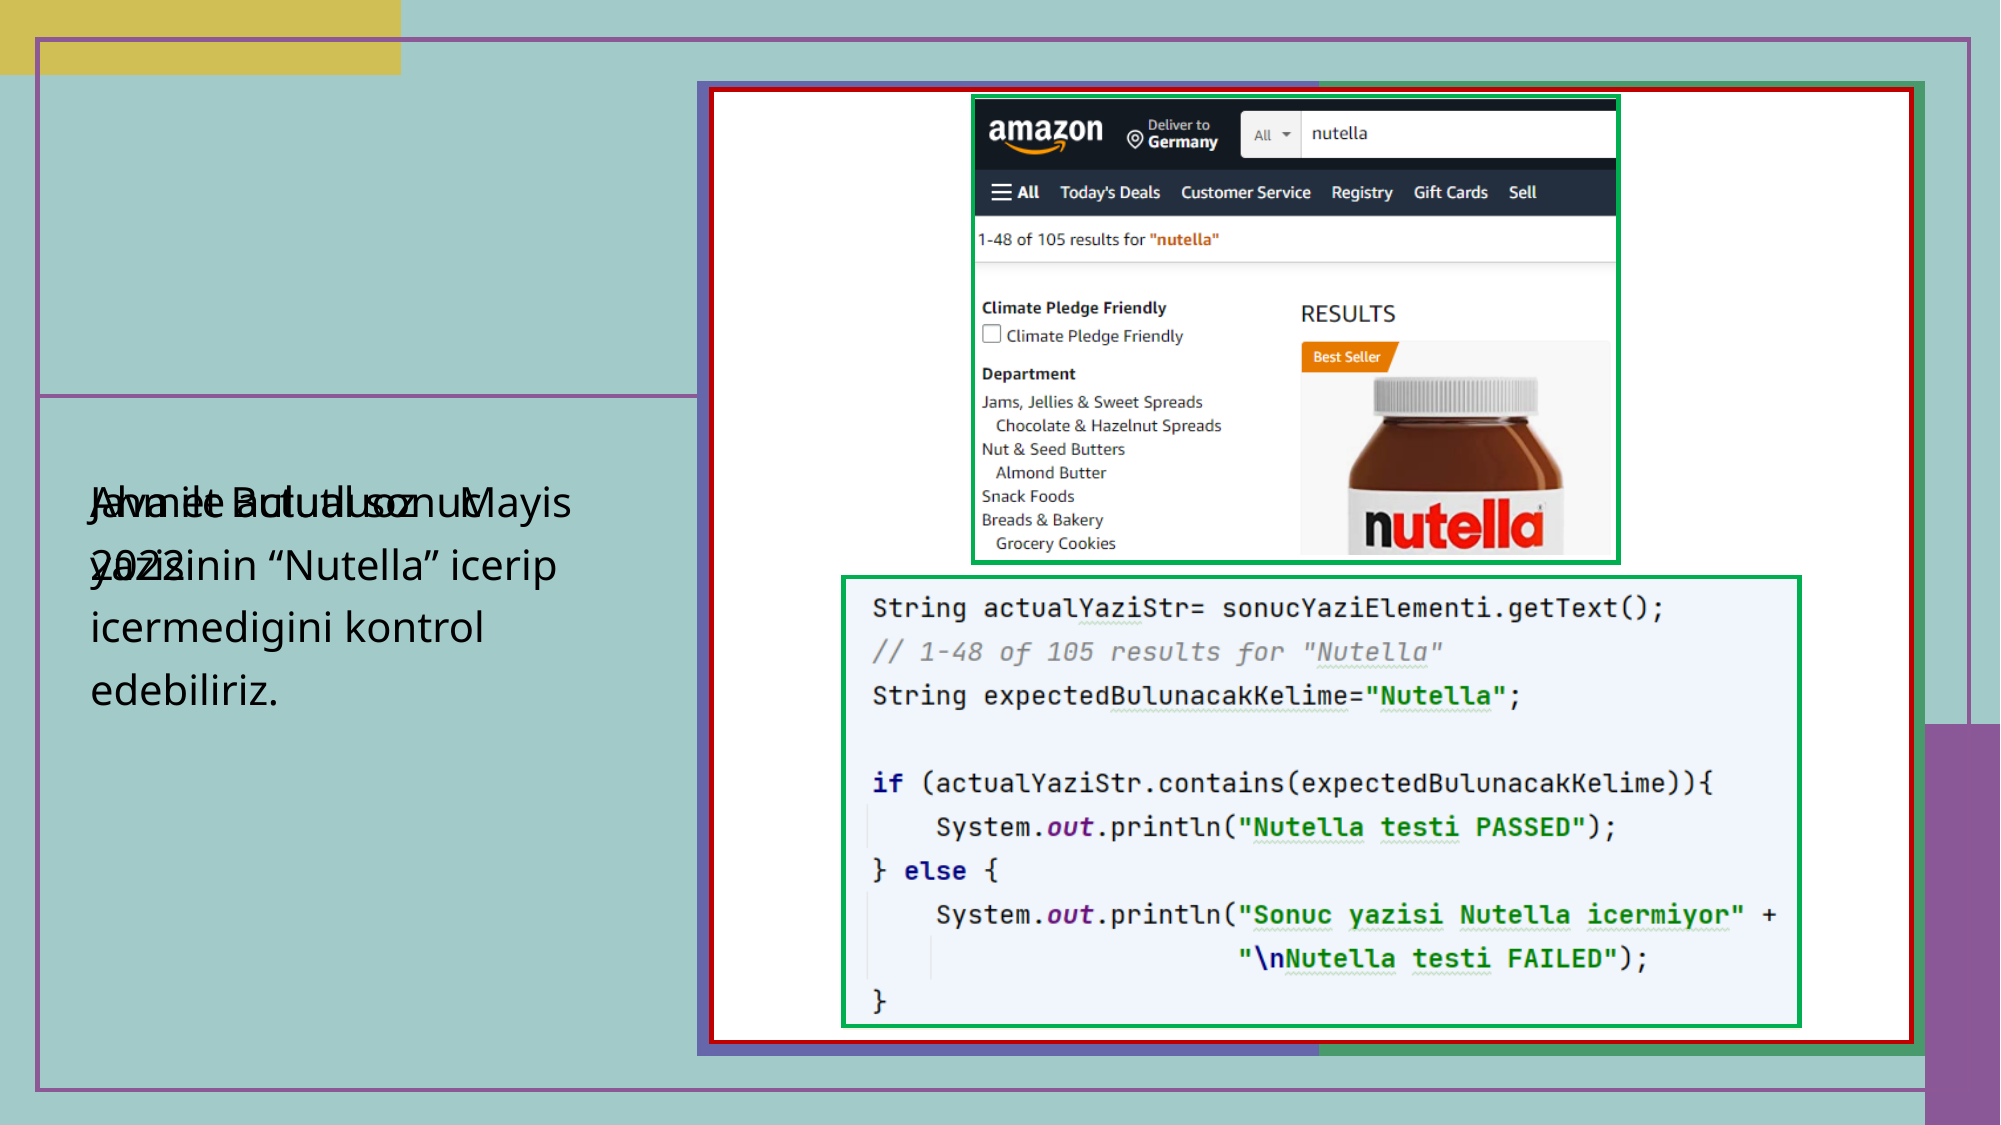

# If clause ile assertion
Java ile actual sonuc yazisinin “Nutella” icerip icermedigini kontrol edebiliriz.
Ahmet Bulutluoz Mayis 2022